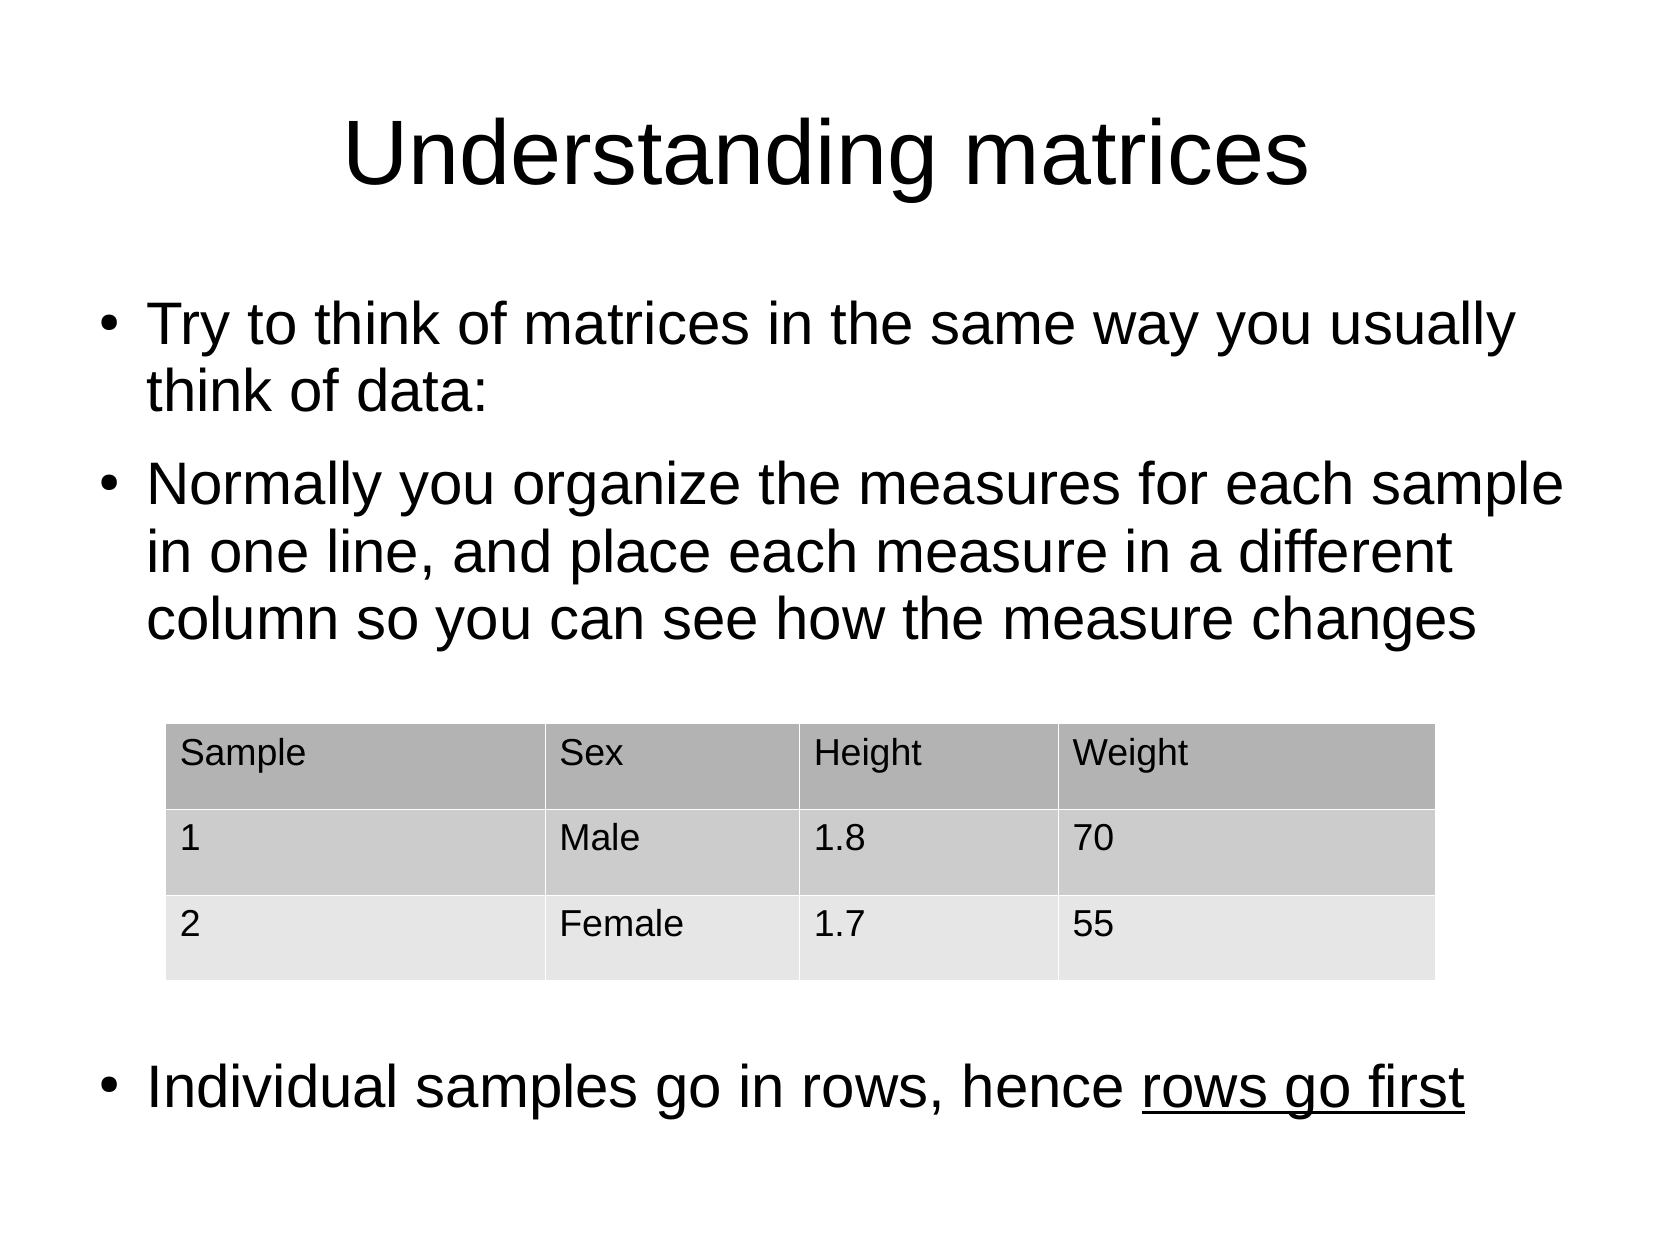

# Understanding matrices
Try to think of matrices in the same way you usually think of data:
Normally you organize the measures for each sample in one line, and place each measure in a different column so you can see how the measure changes
Individual samples go in rows, hence rows go first
| Sample | Sex | Height | Weight |
| --- | --- | --- | --- |
| 1 | Male | 1.8 | 70 |
| 2 | Female | 1.7 | 55 |